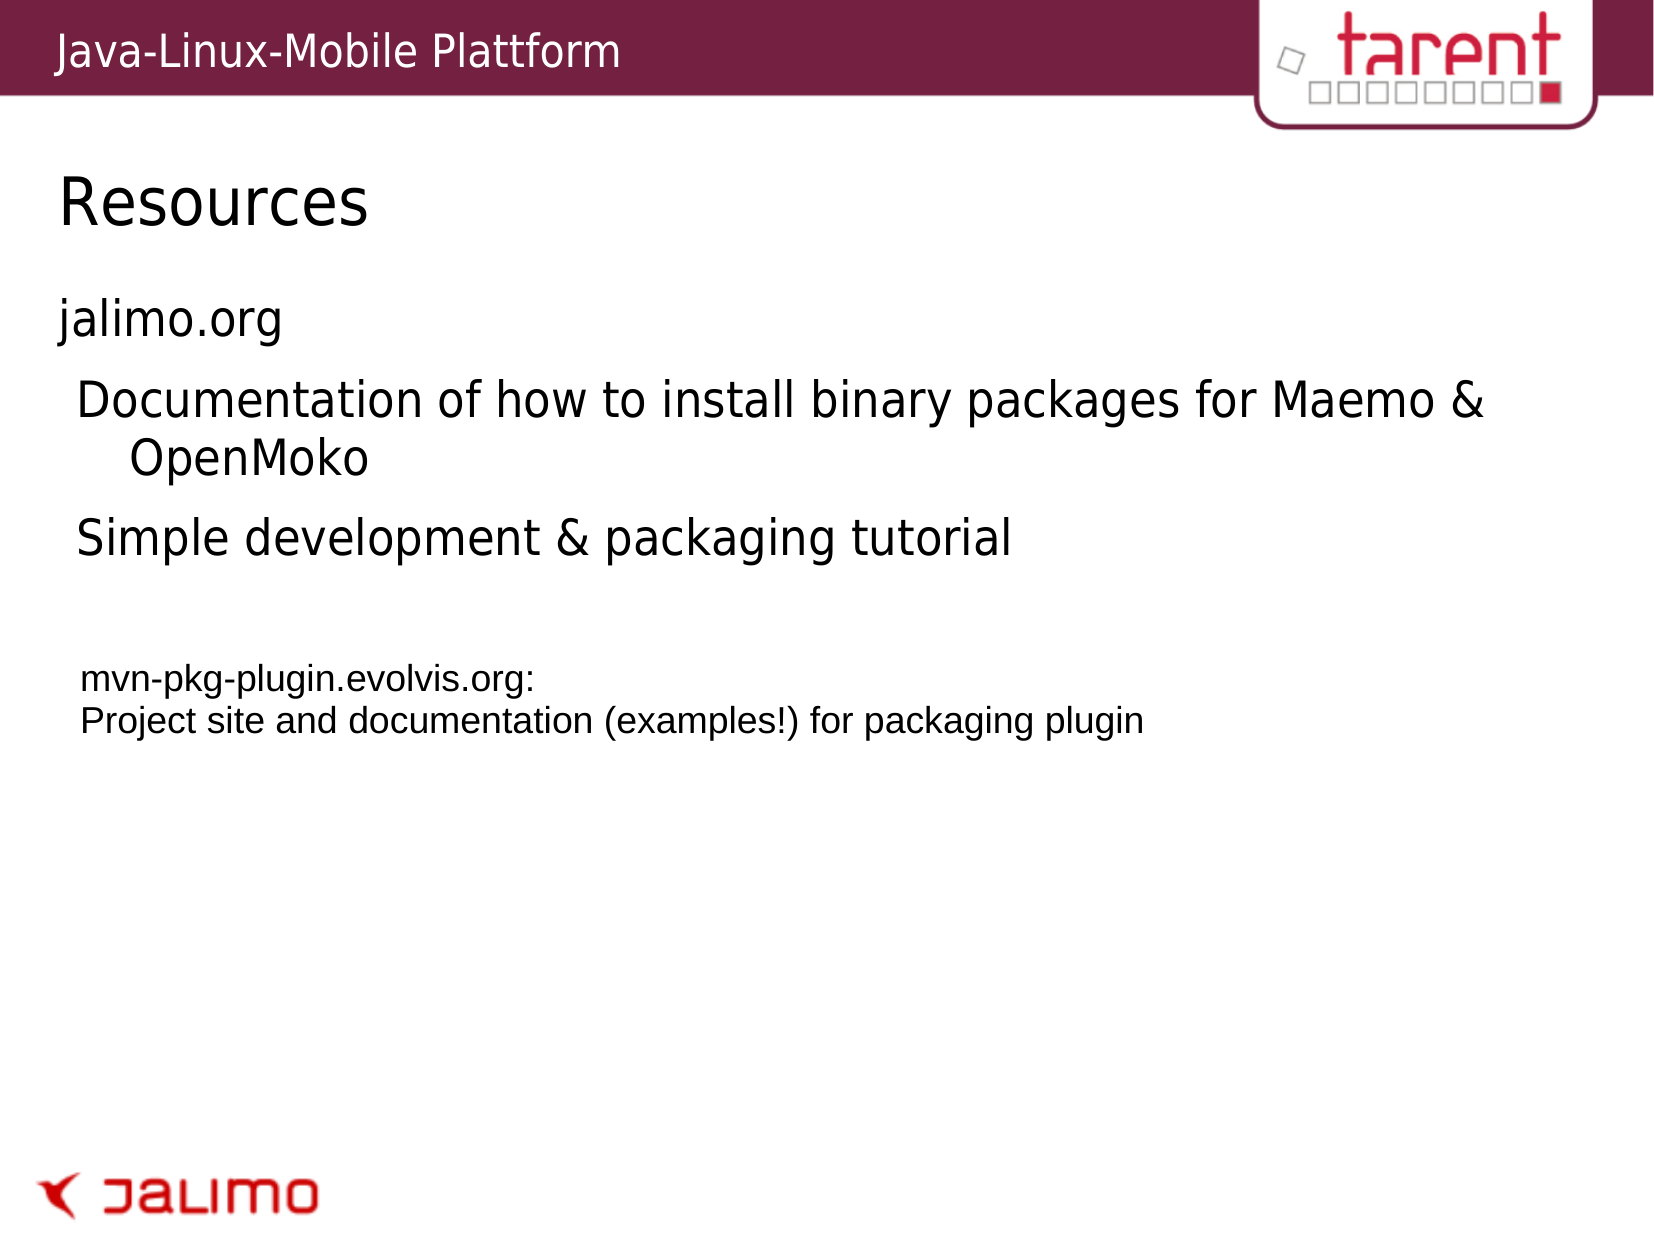

# Resources
jalimo.org
Documentation of how to install binary packages for Maemo & OpenMoko
Simple development & packaging tutorial
mvn-pkg-plugin.evolvis.org:
Project site and documentation (examples!) for packaging plugin